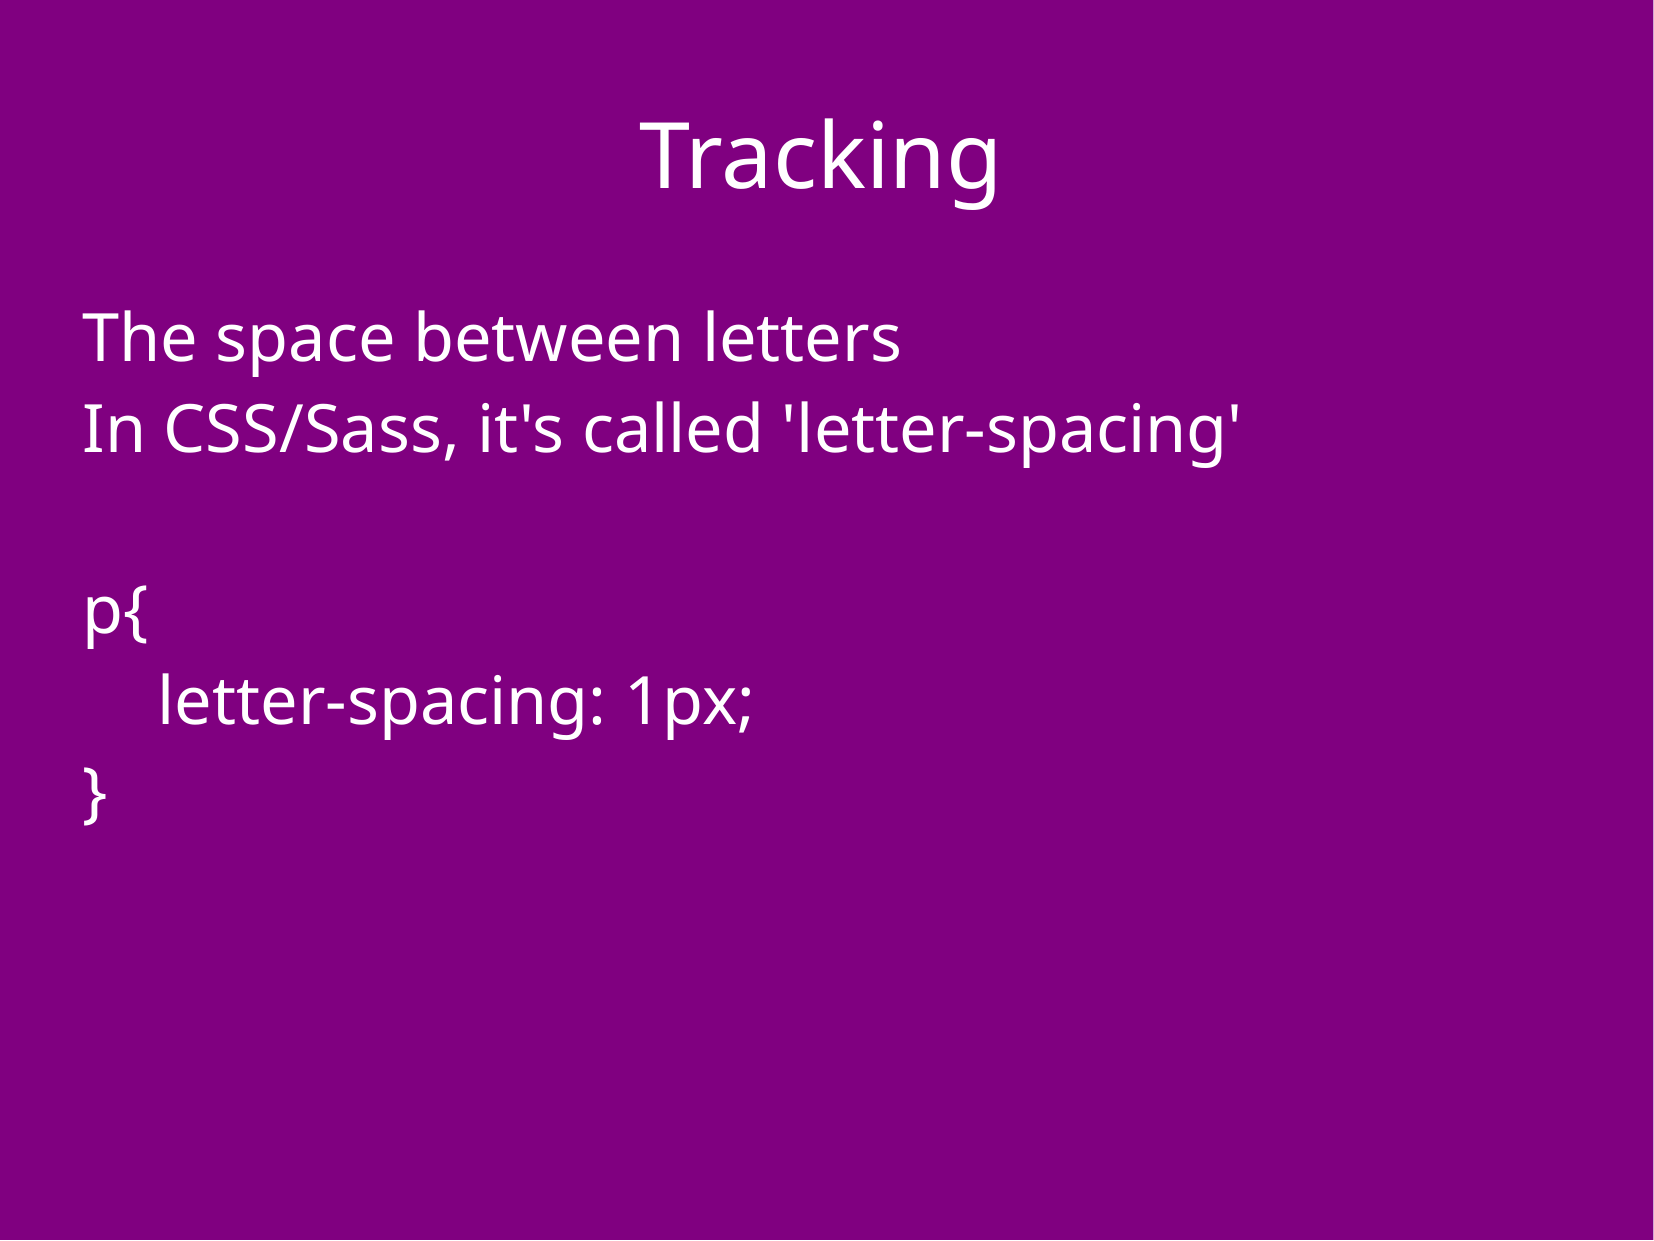

# Tracking
The space between letters
In CSS/Sass, it's called 'letter-spacing'
p{
	letter-spacing: 1px;
}